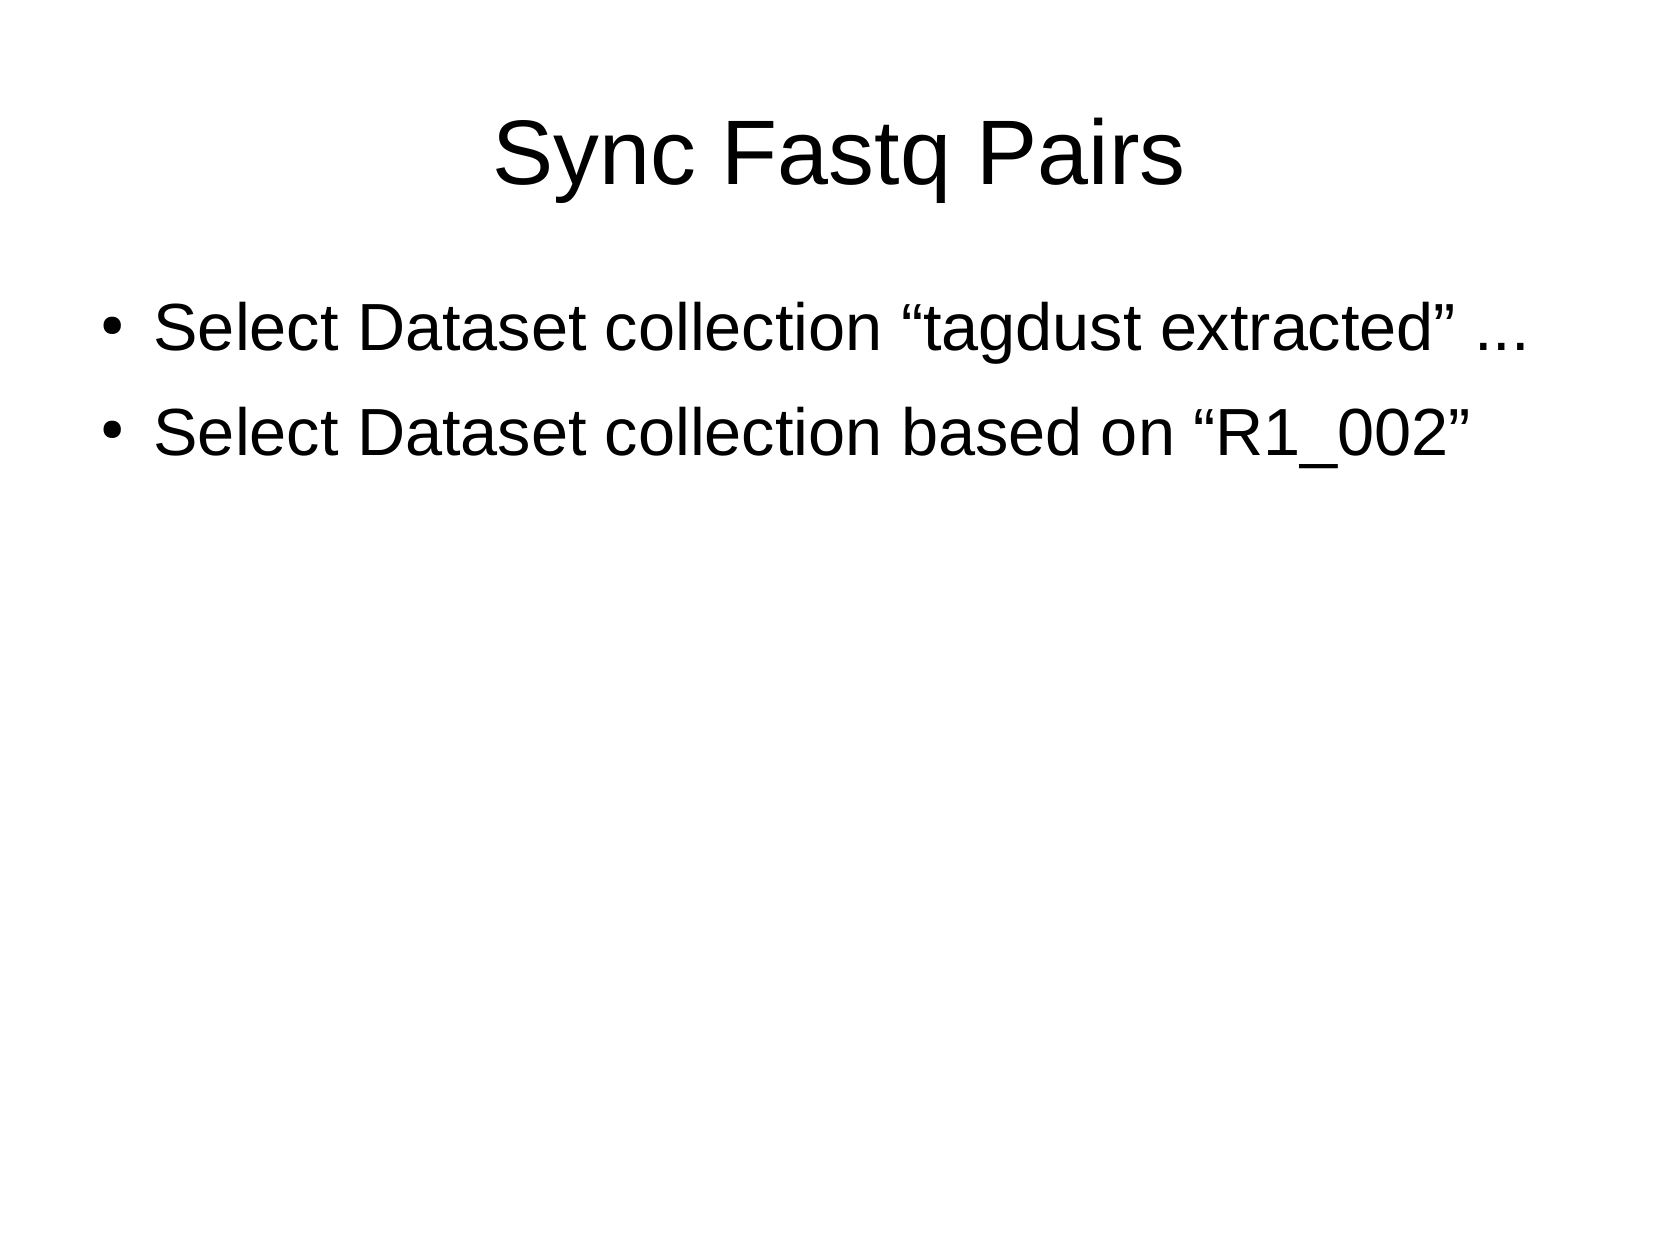

# Sync Fastq Pairs
Select Dataset collection “tagdust extracted” ...
Select Dataset collection based on “R1_002”